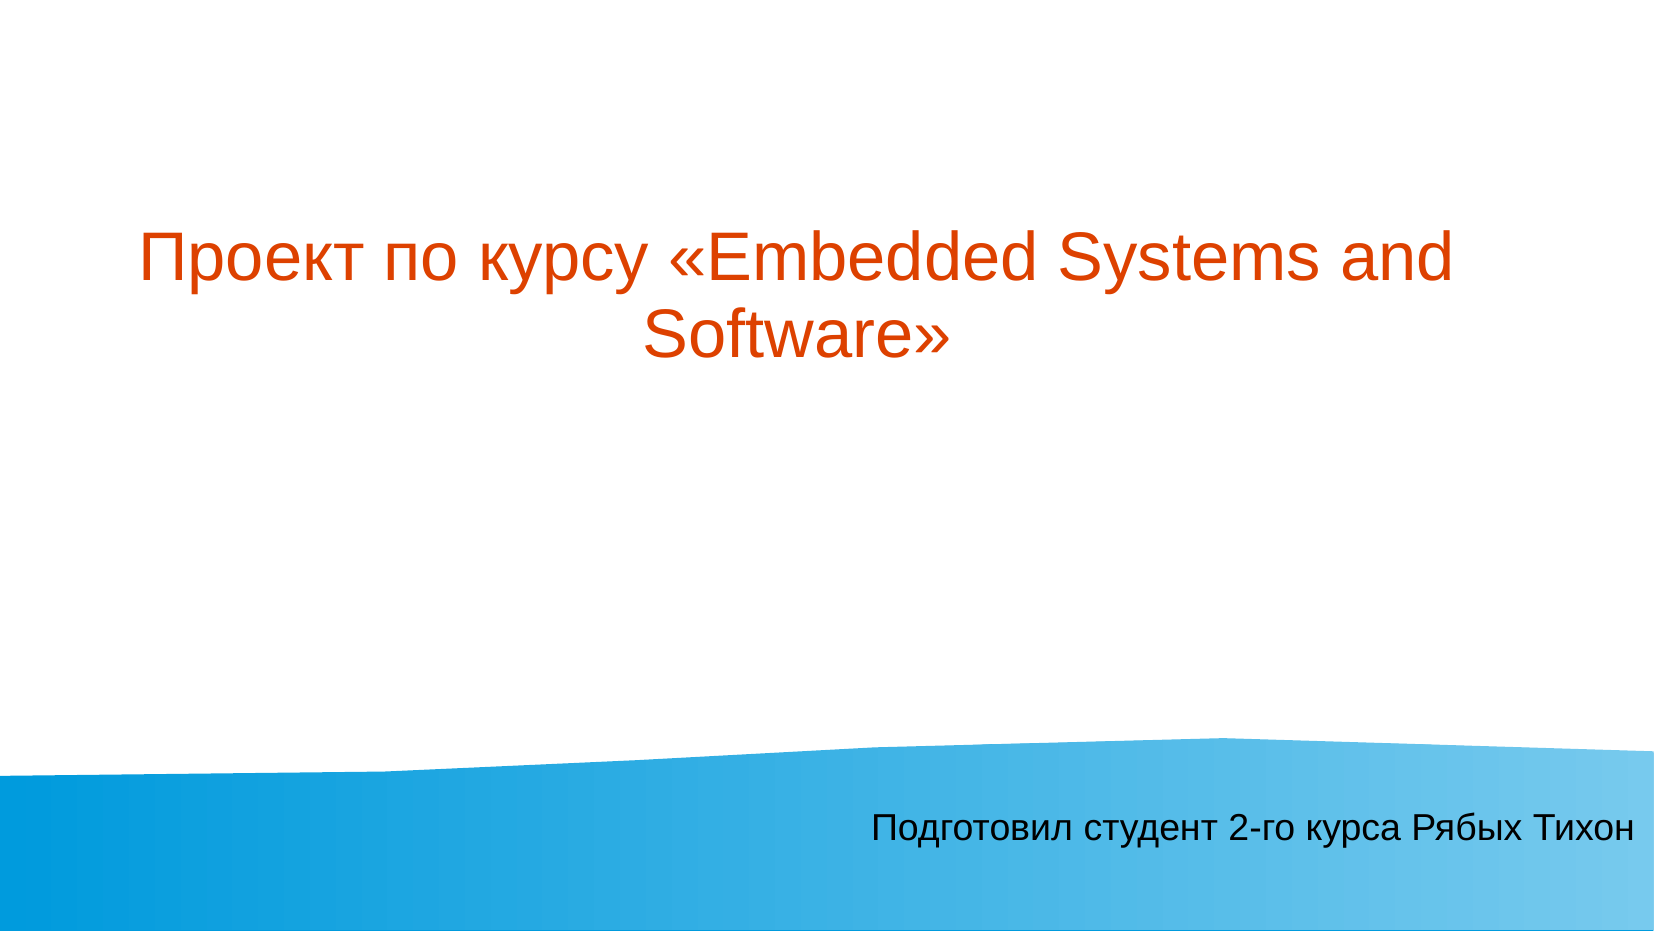

# Проект по курсу «Embedded Systems and Software»
Подготовил студент 2-го курса Рябых Тихон